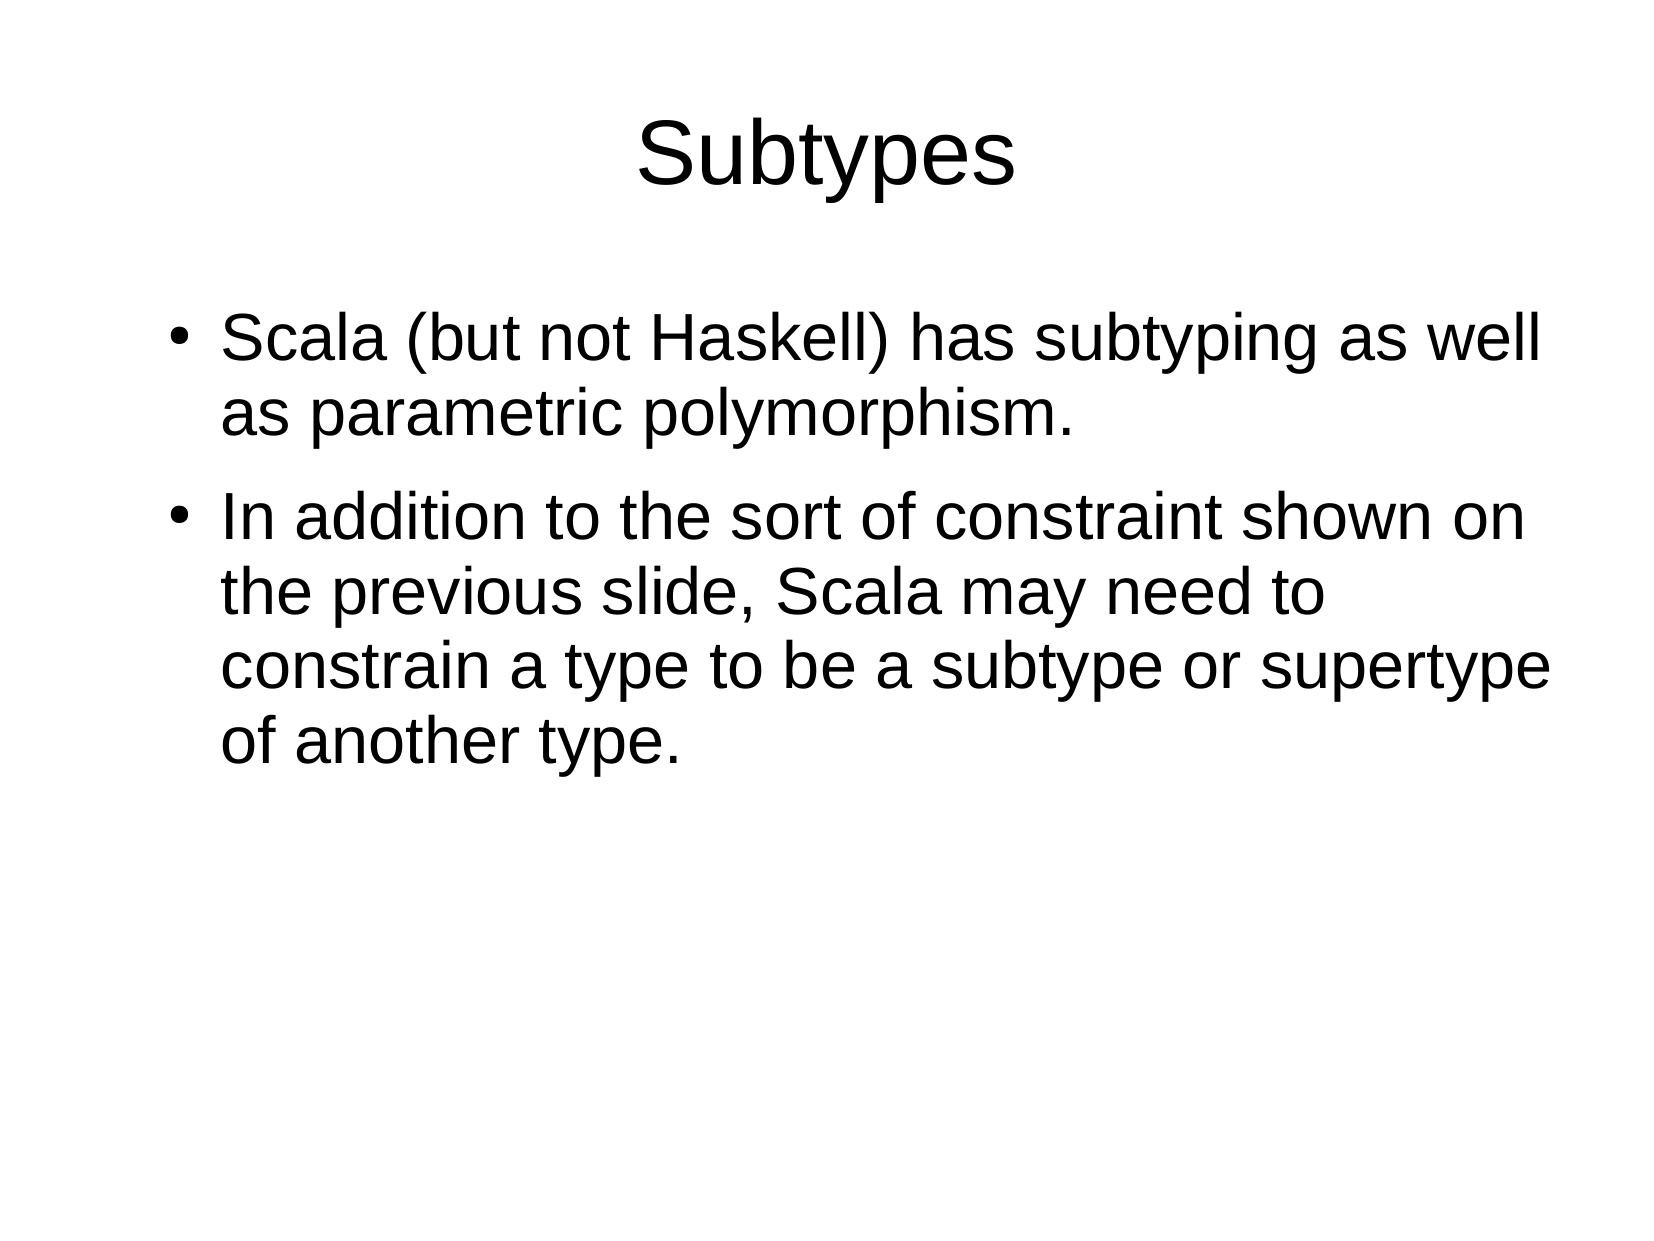

# Subtypes
Scala (but not Haskell) has subtyping as well as parametric polymorphism.
In addition to the sort of constraint shown on the previous slide, Scala may need to constrain a type to be a subtype or supertype of another type.